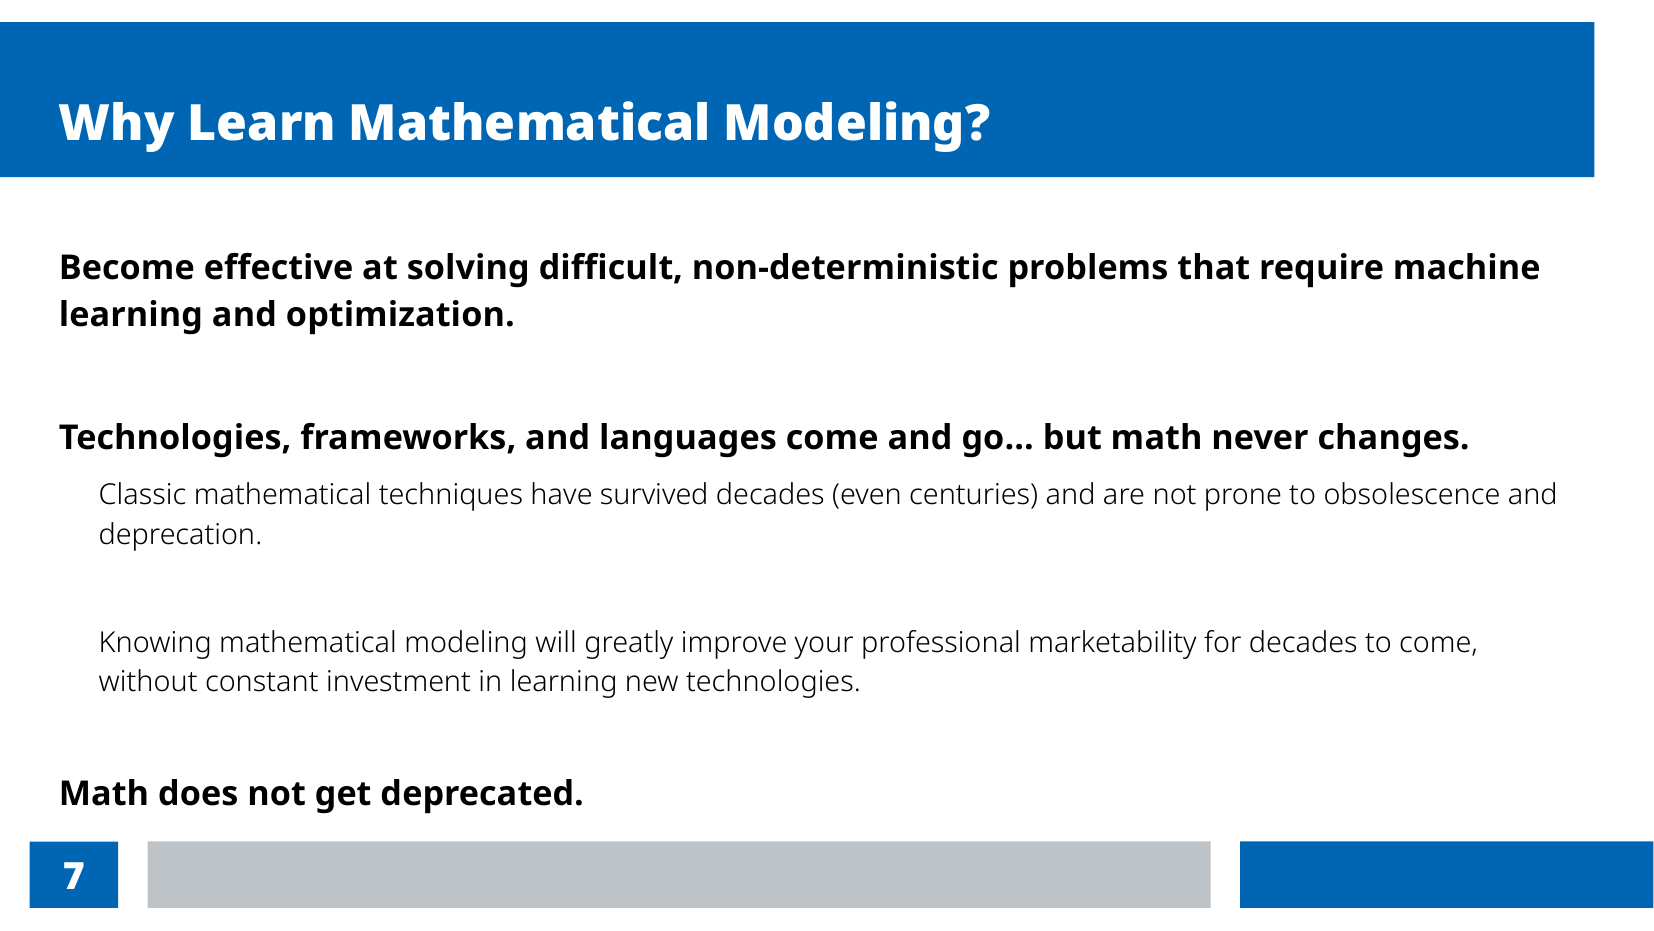

# Why Learn Mathematical Modeling?
Become effective at solving difficult, non-deterministic problems that require machine learning and optimization.
Technologies, frameworks, and languages come and go… but math never changes.
Classic mathematical techniques have survived decades (even centuries) and are not prone to obsolescence and deprecation.
Knowing mathematical modeling will greatly improve your professional marketability for decades to come, without constant investment in learning new technologies.
Math does not get deprecated.
7